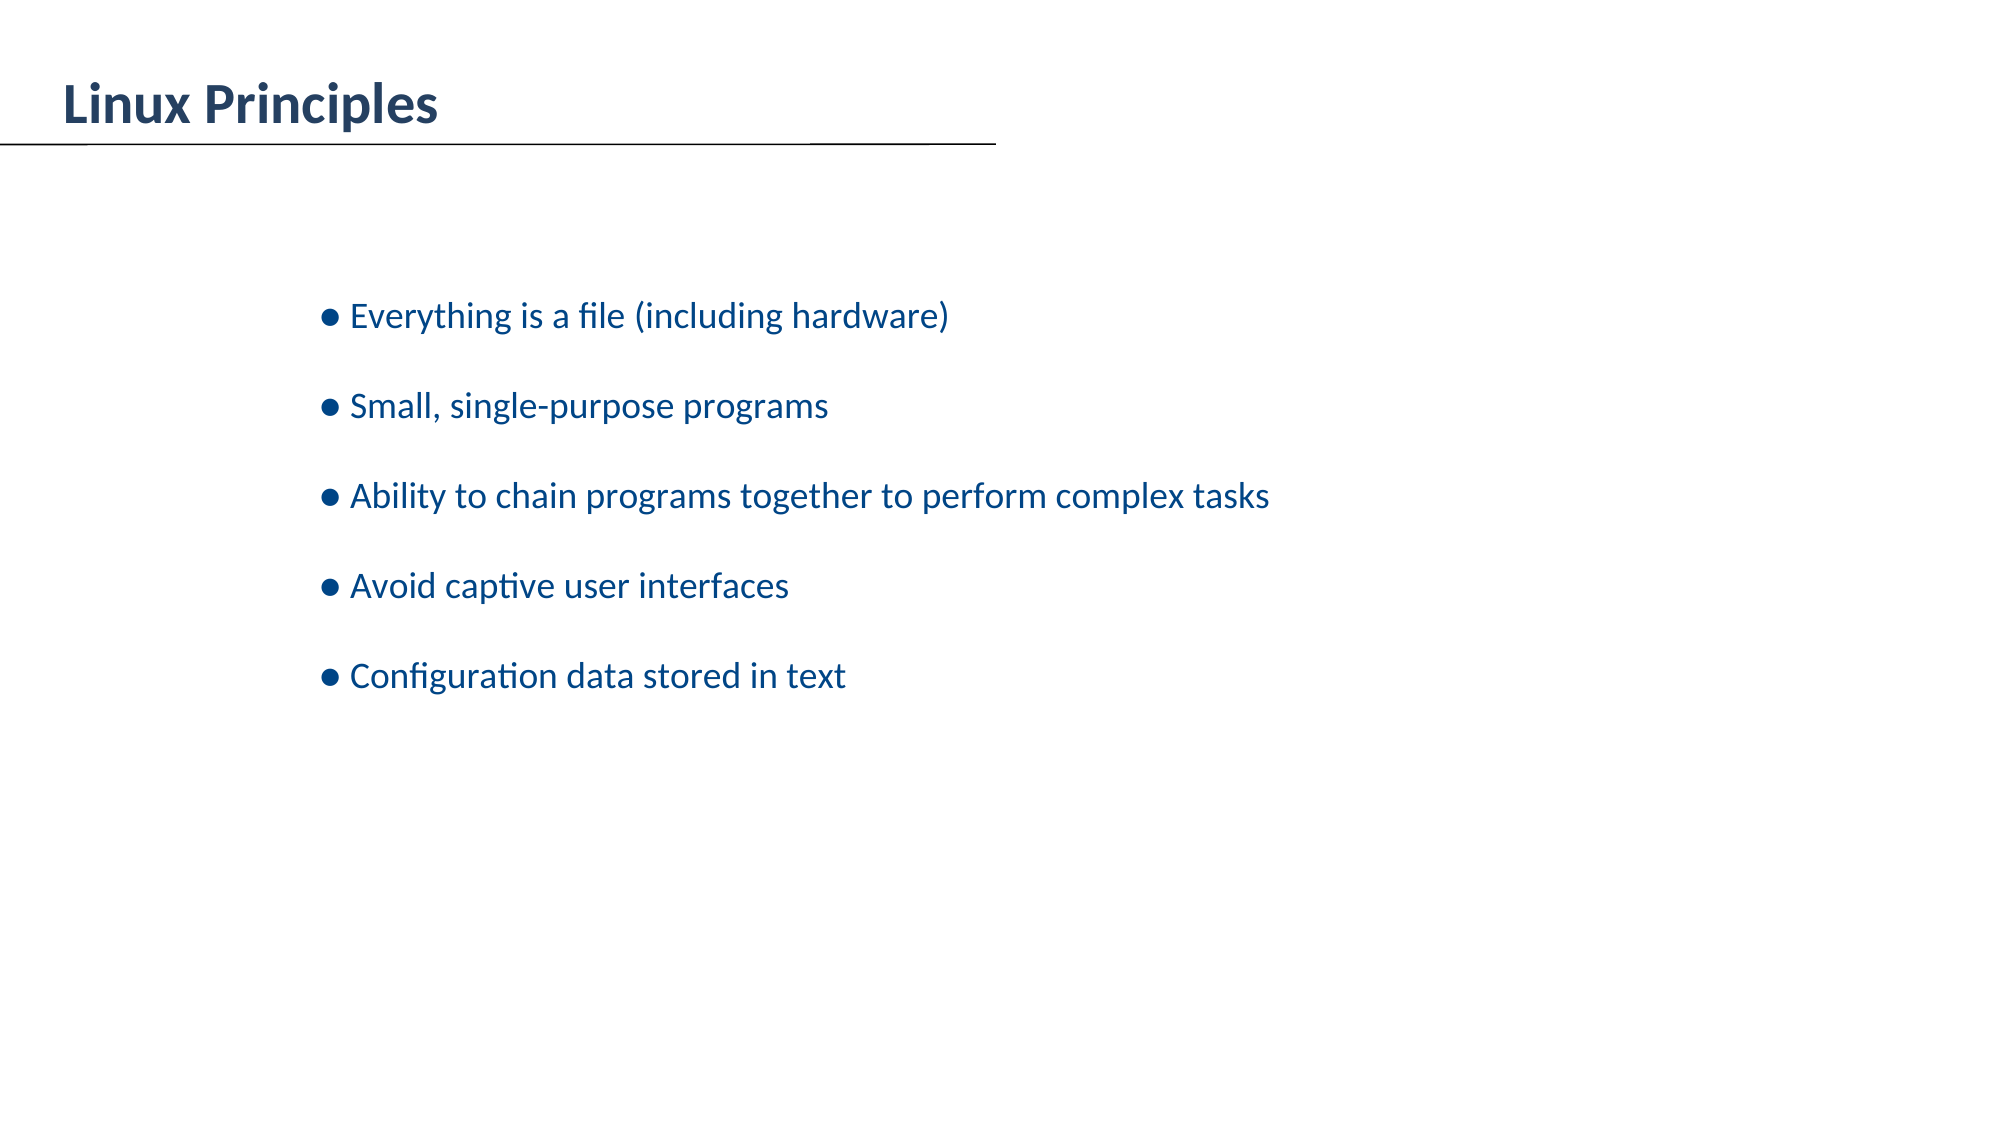

Linux Principles
● Everything is a file (including hardware)
● Small, single-purpose programs
● Ability to chain programs together to perform complex tasks
● Avoid captive user interfaces
● Configuration data stored in text